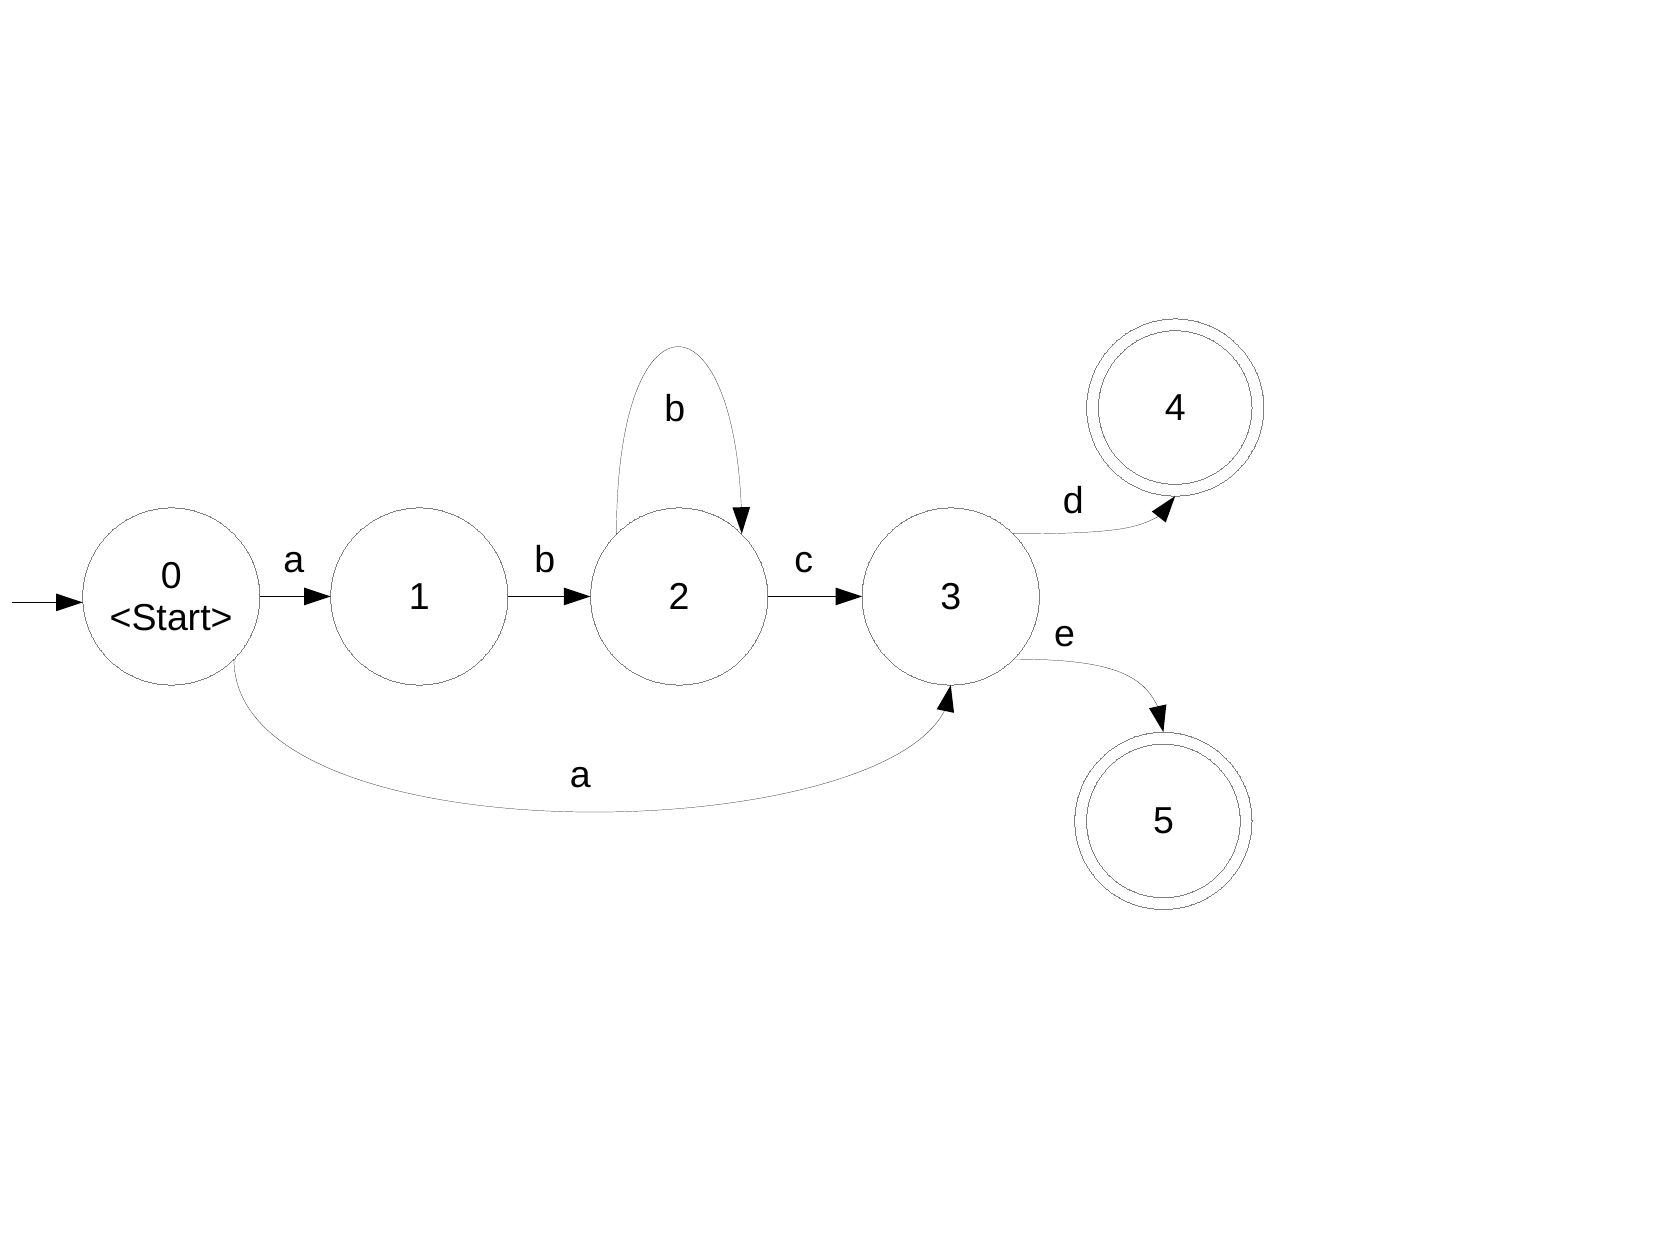

4
b
d
0
<Start>
1
2
3
a
b
c
e
5
a